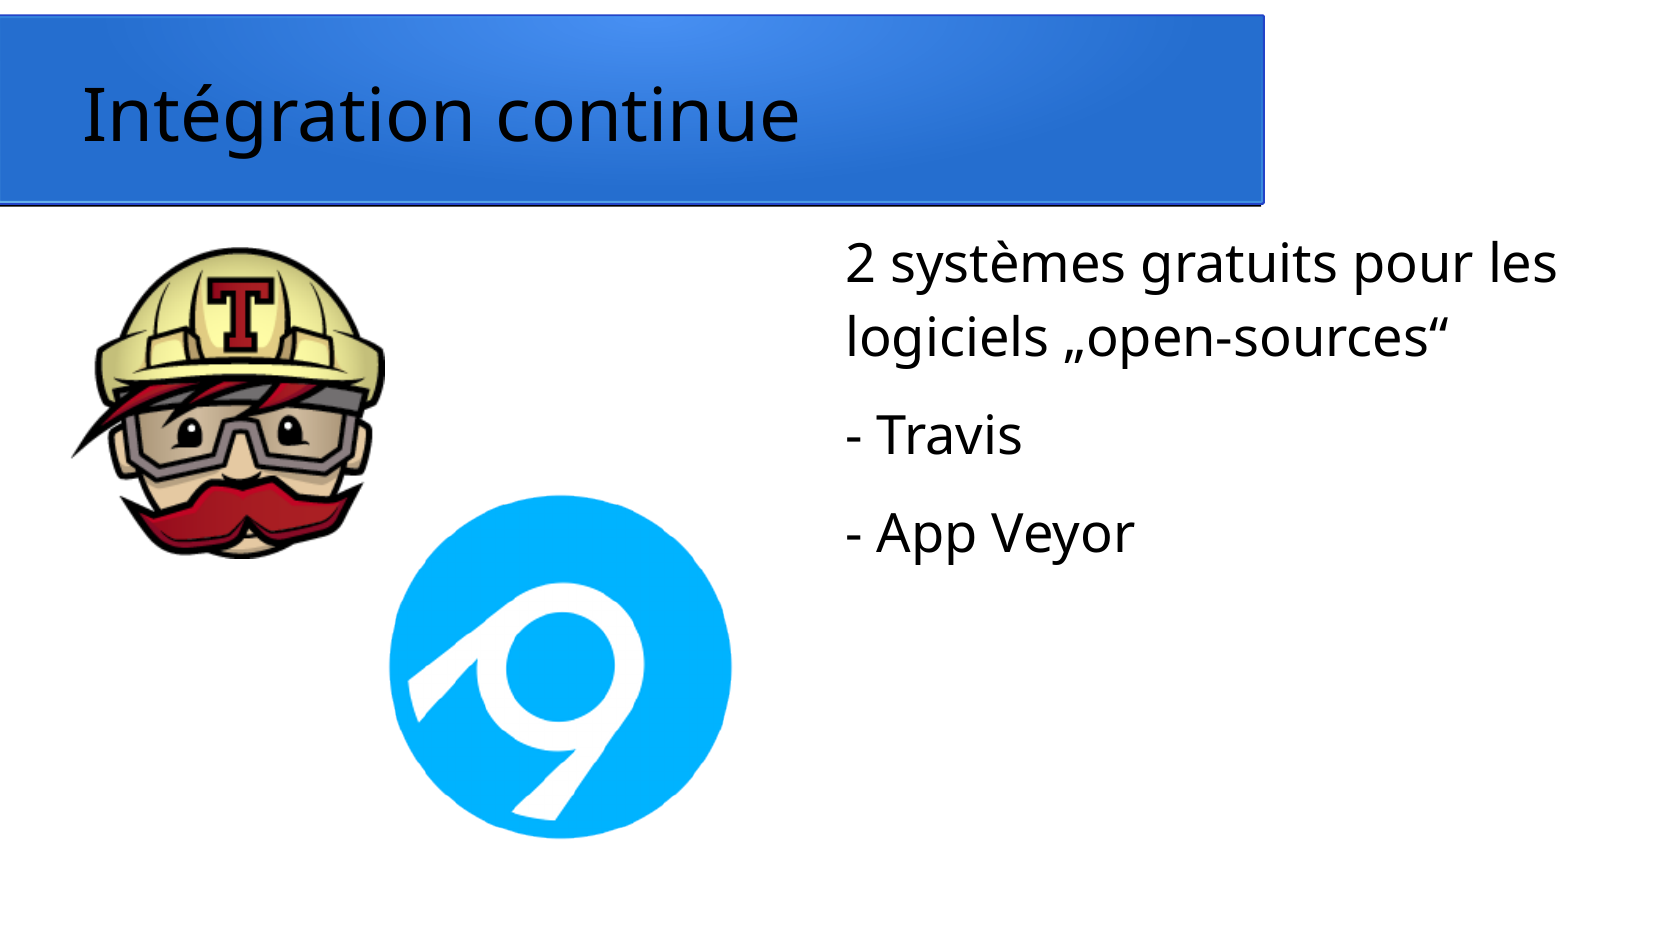

# Intégration continue
2 systèmes gratuits pour les logiciels „open-sources“
- Travis
- App Veyor